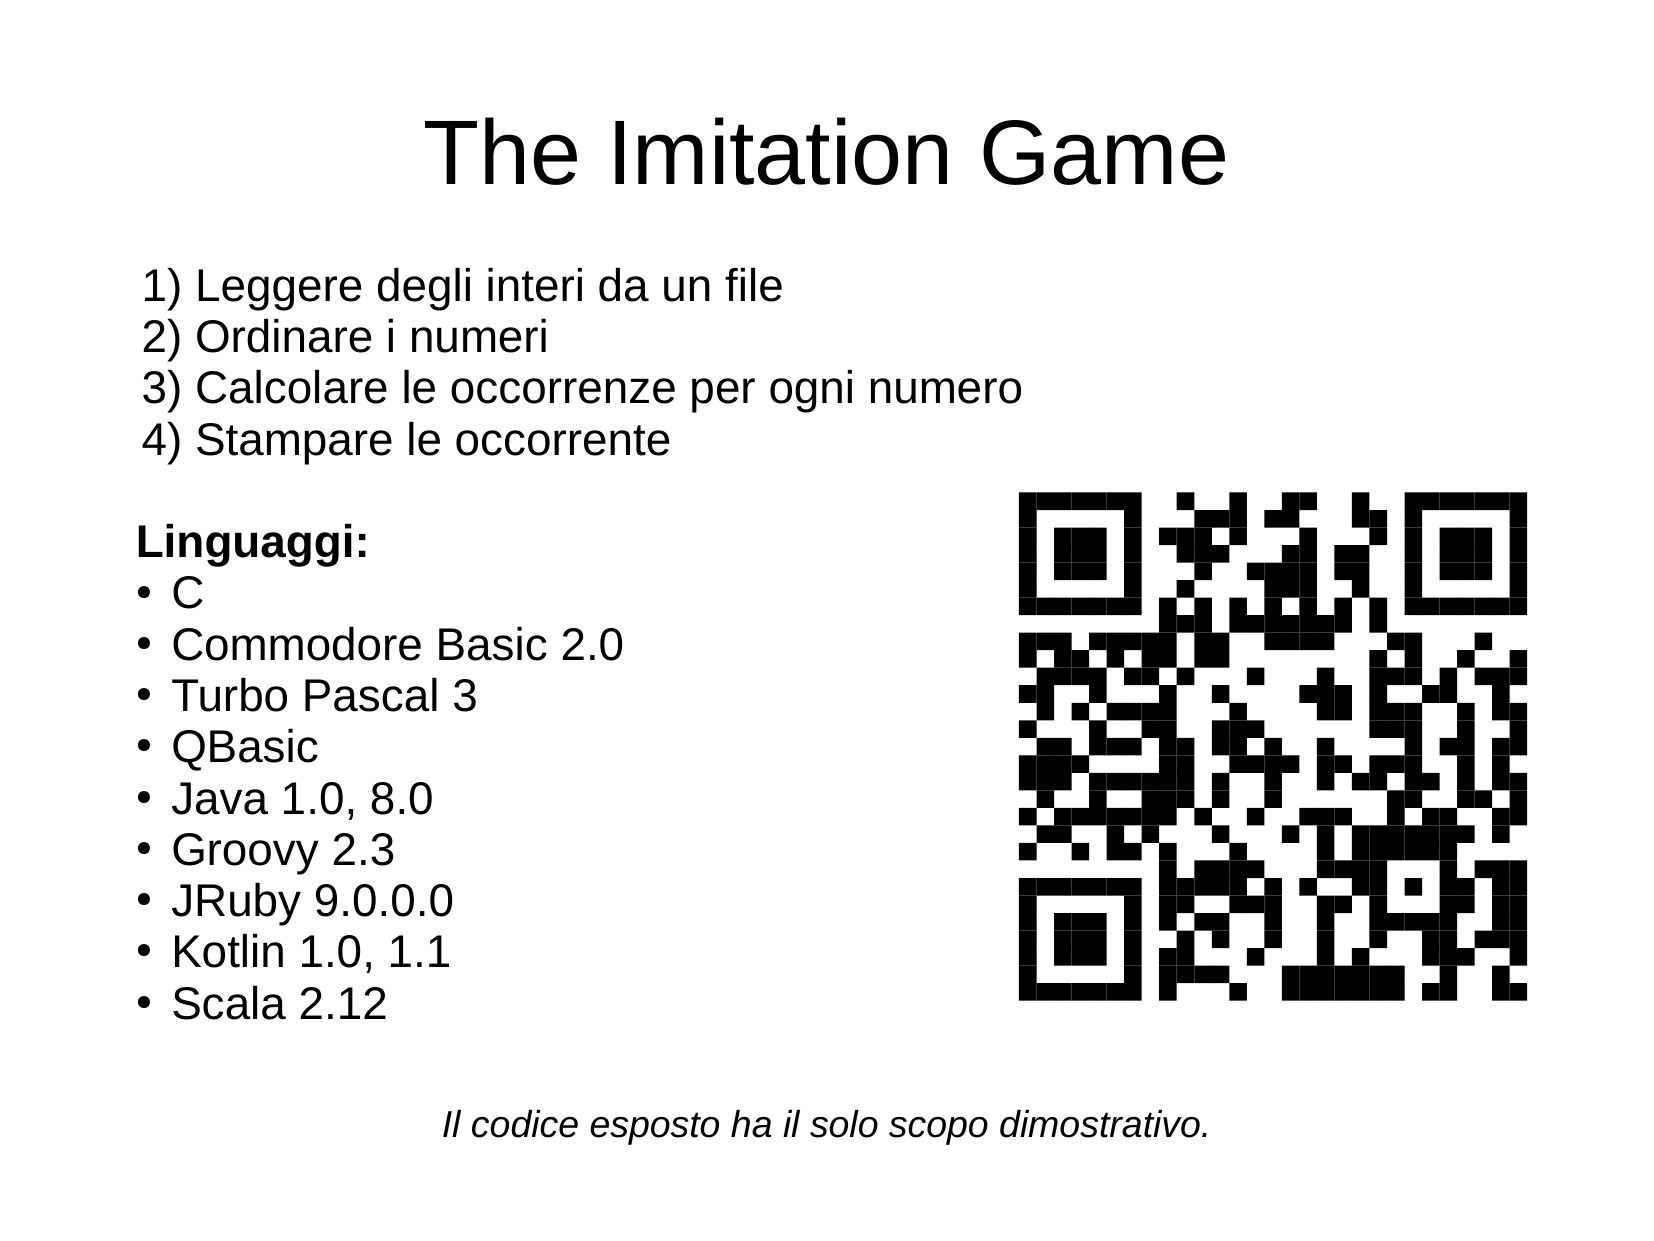

# The Imitation Game
 Leggere degli interi da un file
 Ordinare i numeri
 Calcolare le occorrenze per ogni numero
 Stampare le occorrente
Linguaggi:
C
Commodore Basic 2.0
Turbo Pascal 3
QBasic
Java 1.0, 8.0
Groovy 2.3
JRuby 9.0.0.0
Kotlin 1.0, 1.1
Scala 2.12
Il codice esposto ha il solo scopo dimostrativo.